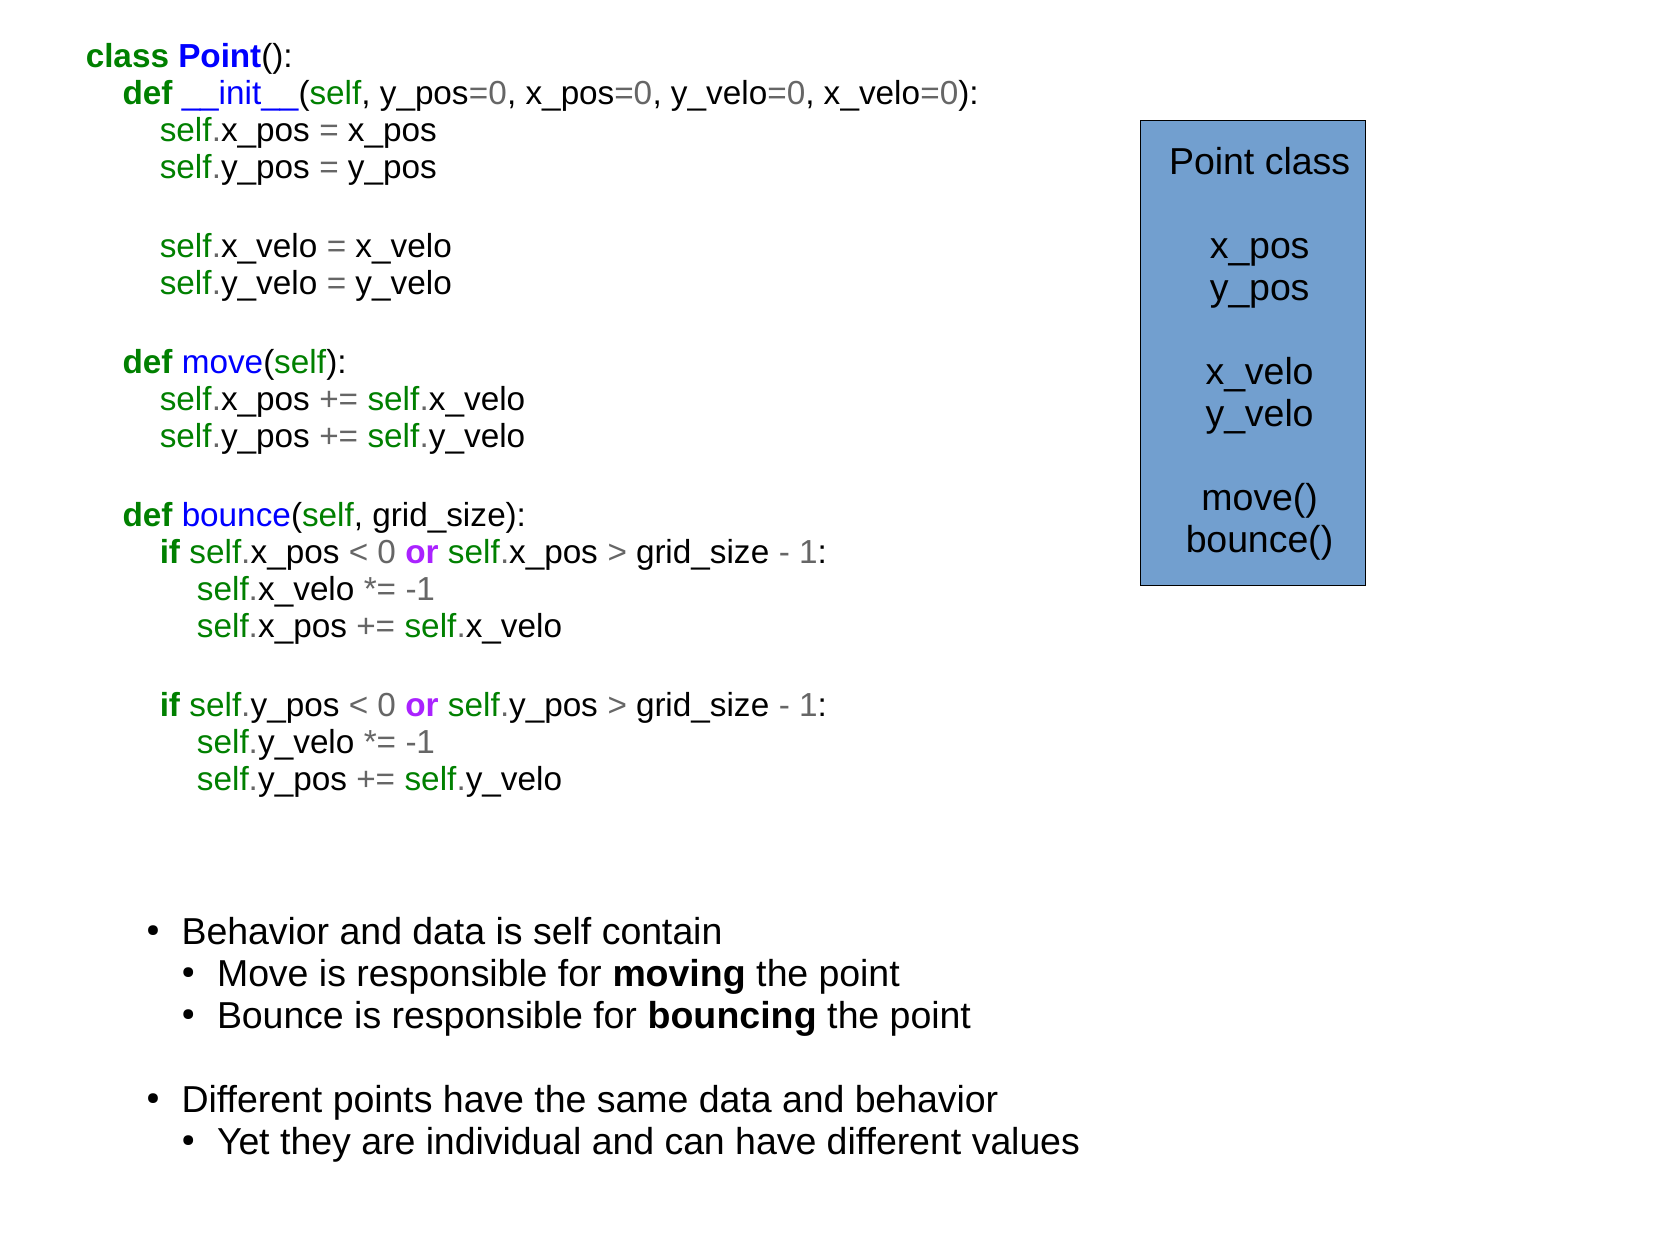

class Point():
 def __init__(self, y_pos=0, x_pos=0, y_velo=0, x_velo=0):
 self.x_pos = x_pos
 self.y_pos = y_pos
 self.x_velo = x_velo
 self.y_velo = y_velo
 def move(self):
 self.x_pos += self.x_velo
 self.y_pos += self.y_velo
 def bounce(self, grid_size):
 if self.x_pos < 0 or self.x_pos > grid_size - 1:
 self.x_velo *= -1
 self.x_pos += self.x_velo
 if self.y_pos < 0 or self.y_pos > grid_size - 1:
 self.y_velo *= -1
 self.y_pos += self.y_velo
Point class
x_pos
y_pos
x_velo
y_velo
move()
bounce()
Behavior and data is self contain
Move is responsible for moving the point
Bounce is responsible for bouncing the point
Different points have the same data and behavior
Yet they are individual and can have different values